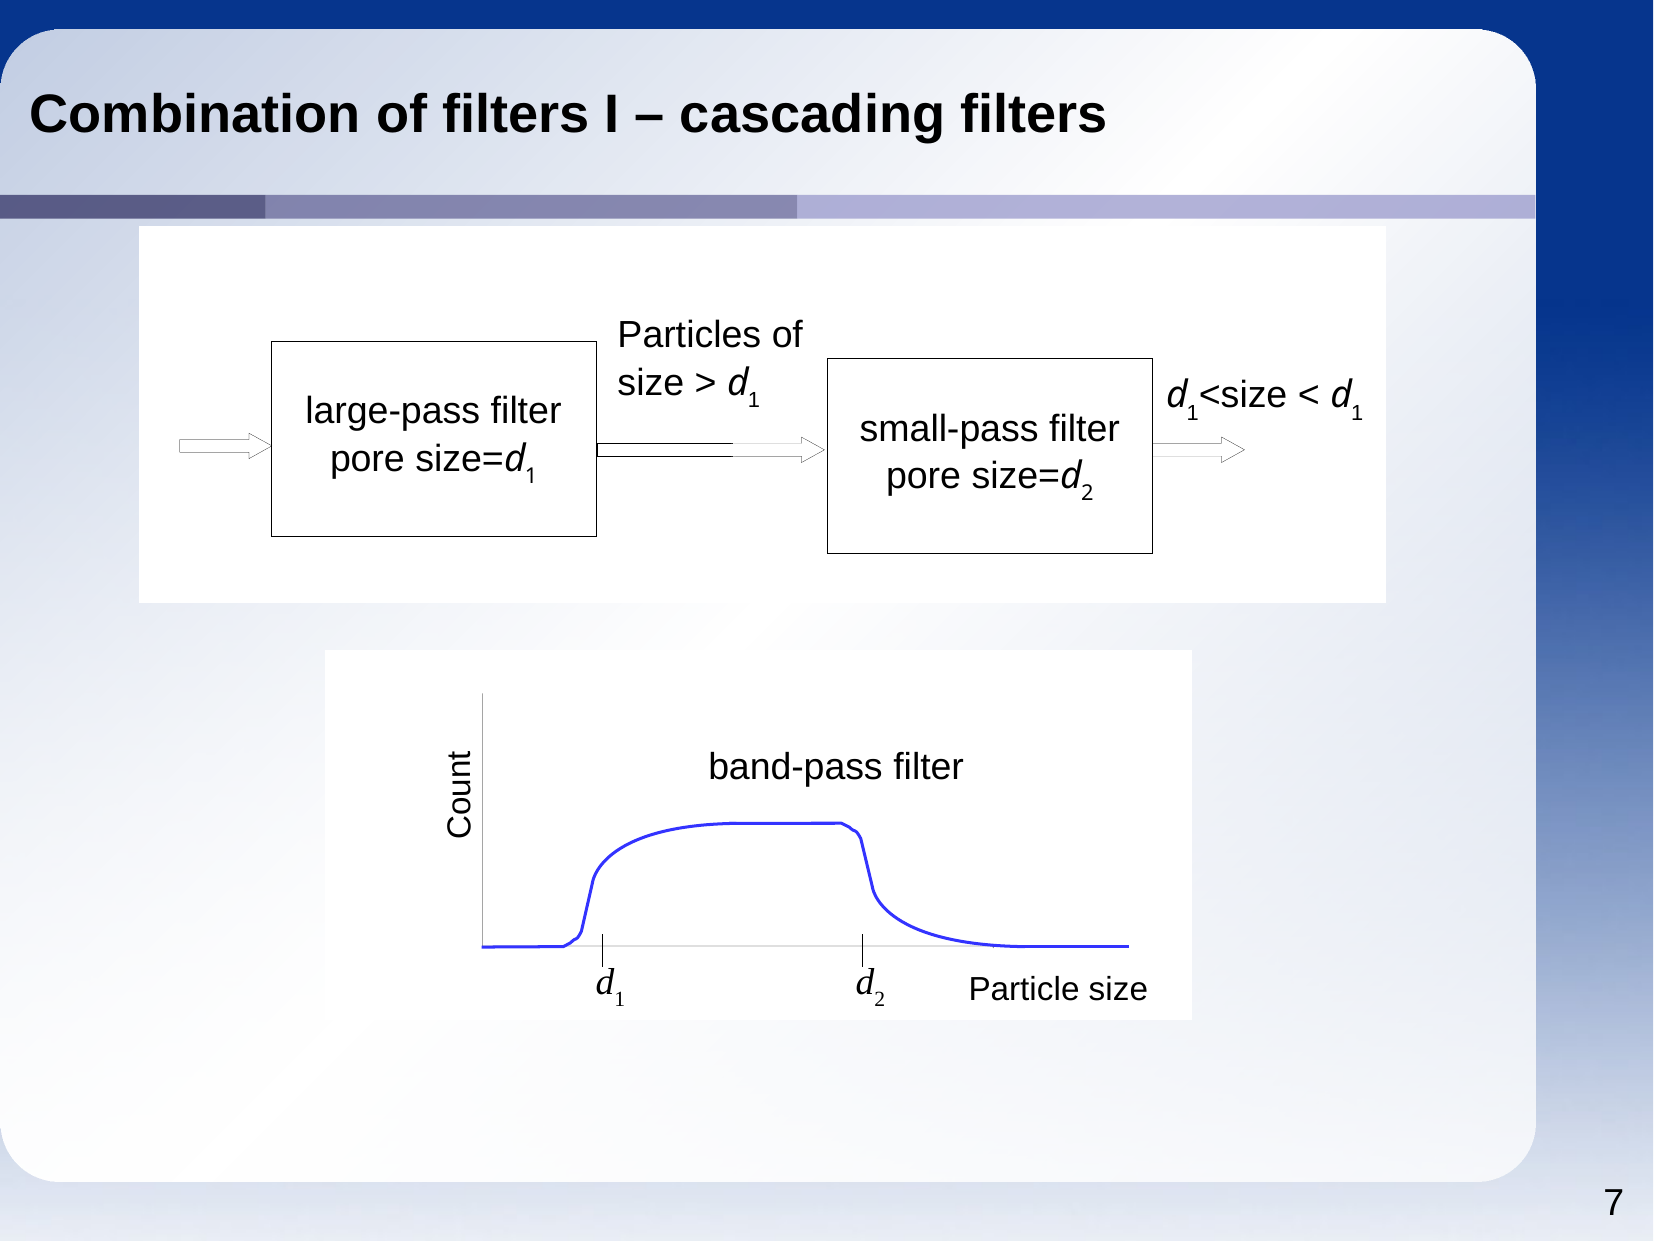

# Combination of filters I – cascading filters
7